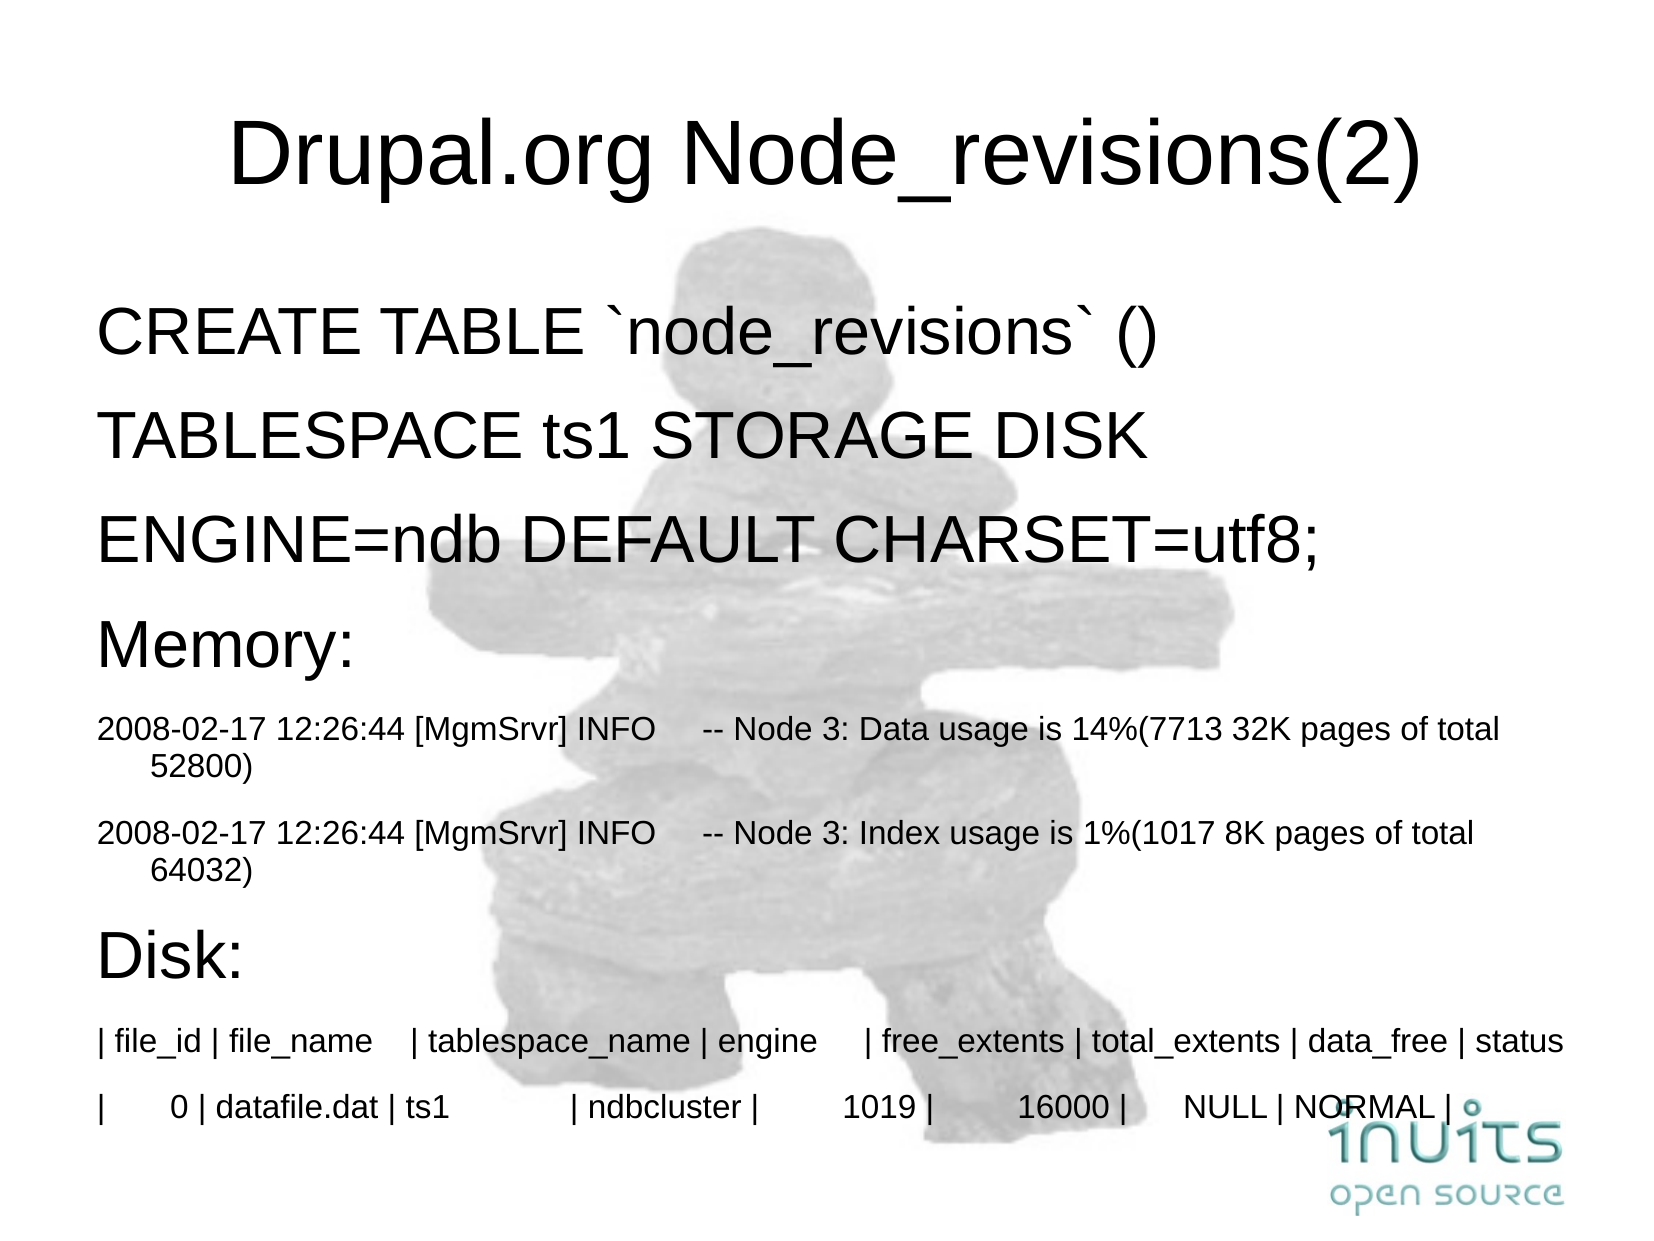

# Drupal.org Node_revisions(2)
CREATE TABLE `node_revisions` ()
TABLESPACE ts1 STORAGE DISK
ENGINE=ndb DEFAULT CHARSET=utf8;
Memory:
2008-02-17 12:26:44 [MgmSrvr] INFO -- Node 3: Data usage is 14%(7713 32K pages of total 52800)
2008-02-17 12:26:44 [MgmSrvr] INFO -- Node 3: Index usage is 1%(1017 8K pages of total 64032)
Disk:
| file_id | file_name | tablespace_name | engine | free_extents | total_extents | data_free | status
| 0 | datafile.dat | ts1 | ndbcluster | 1019 | 16000 | NULL | NORMAL |